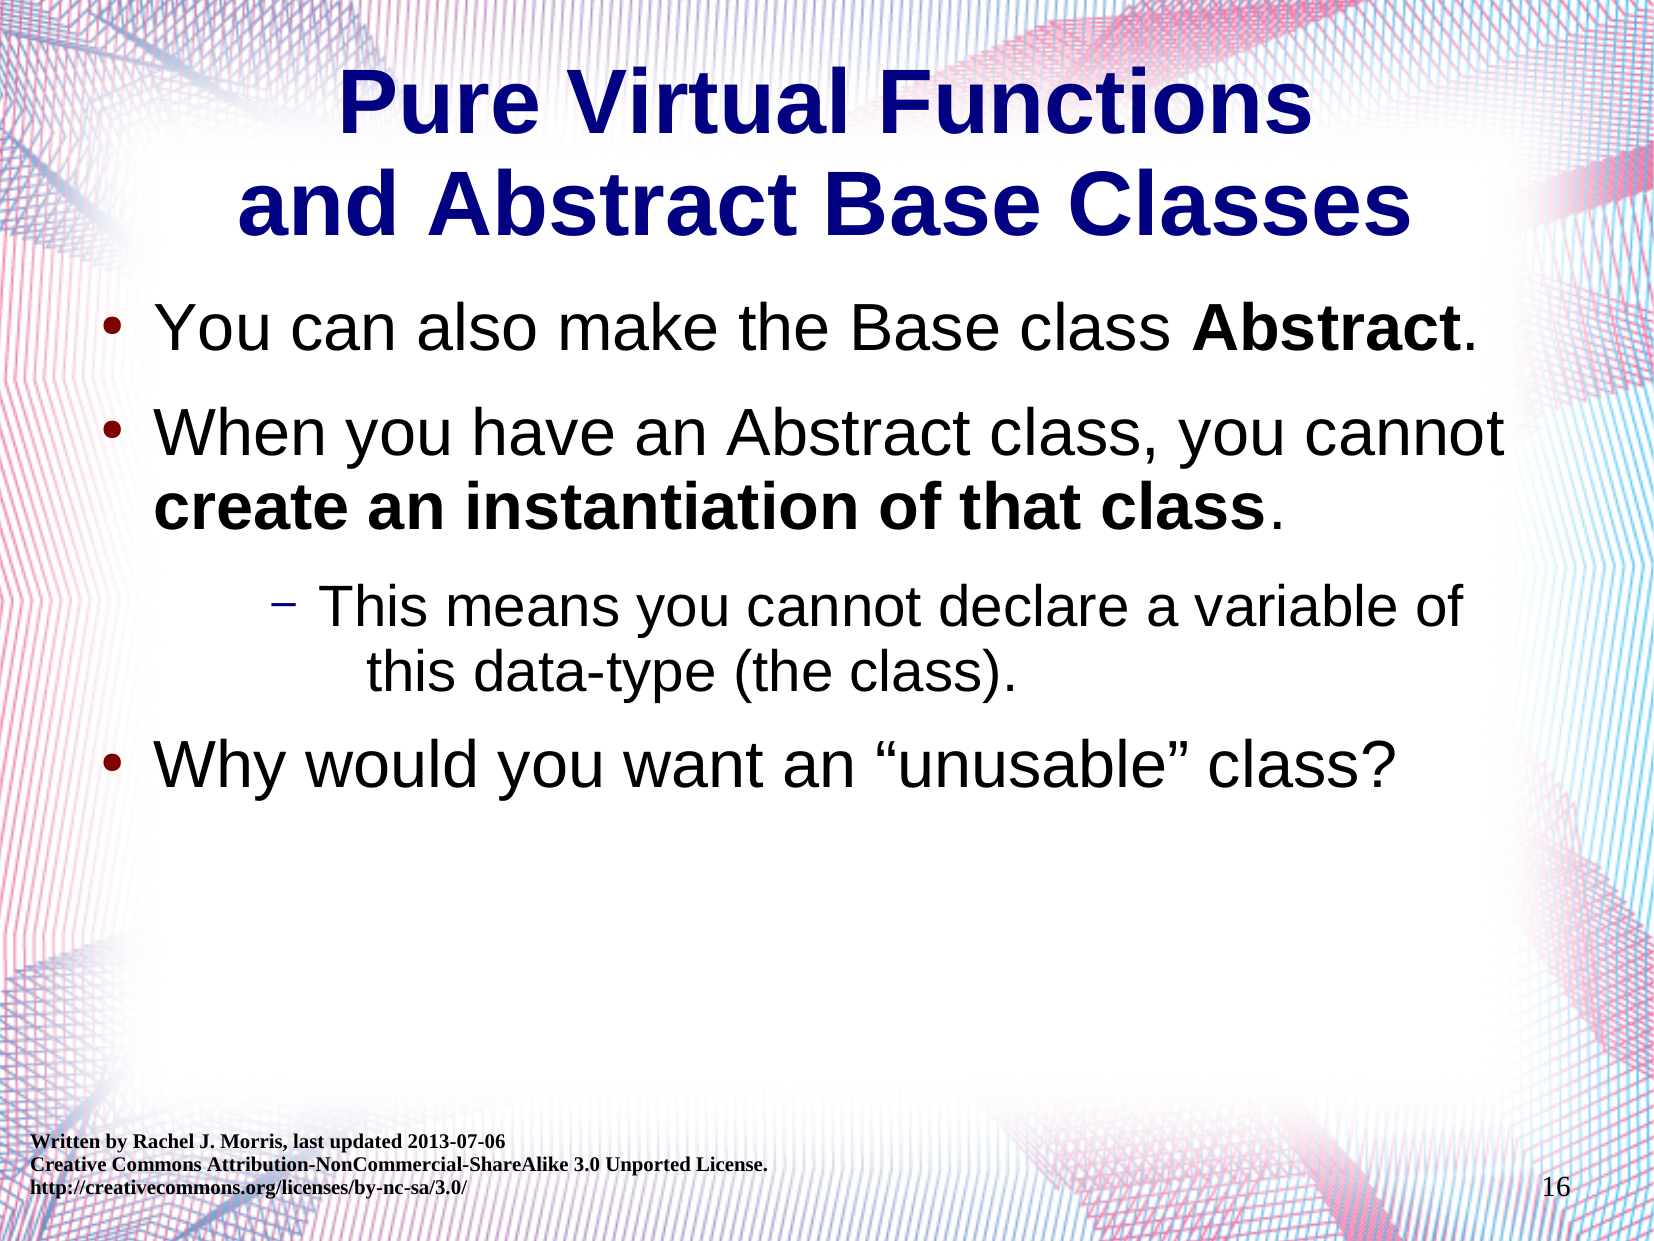

# Pure Virtual Functions and Abstract Base Classes
You can also make the Base class Abstract.
When you have an Abstract class, you cannot create an instantiation of that class.
This means you cannot declare a variable of this data-type (the class).
Why would you want an “unusable” class?
16